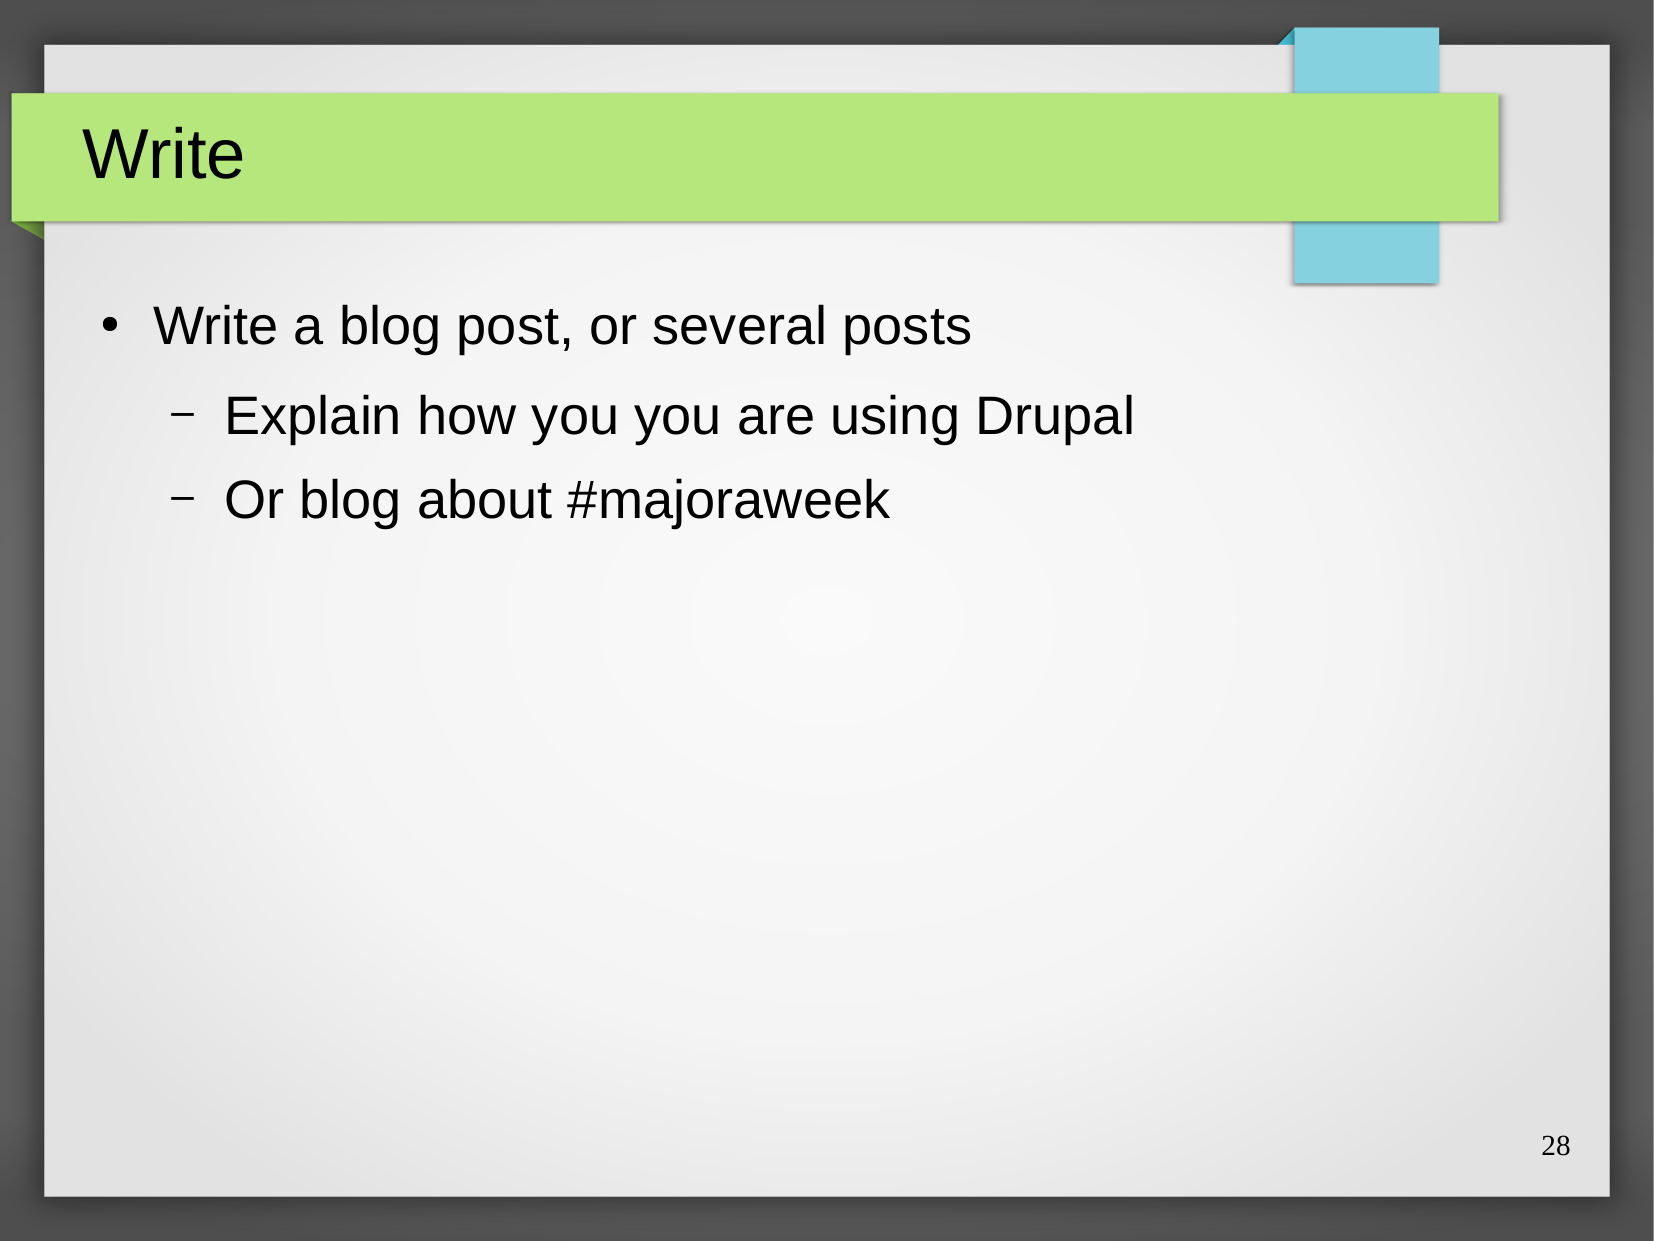

# Write
Write a blog post, or several posts
Explain how you you are using Drupal
Or blog about #majoraweek
28